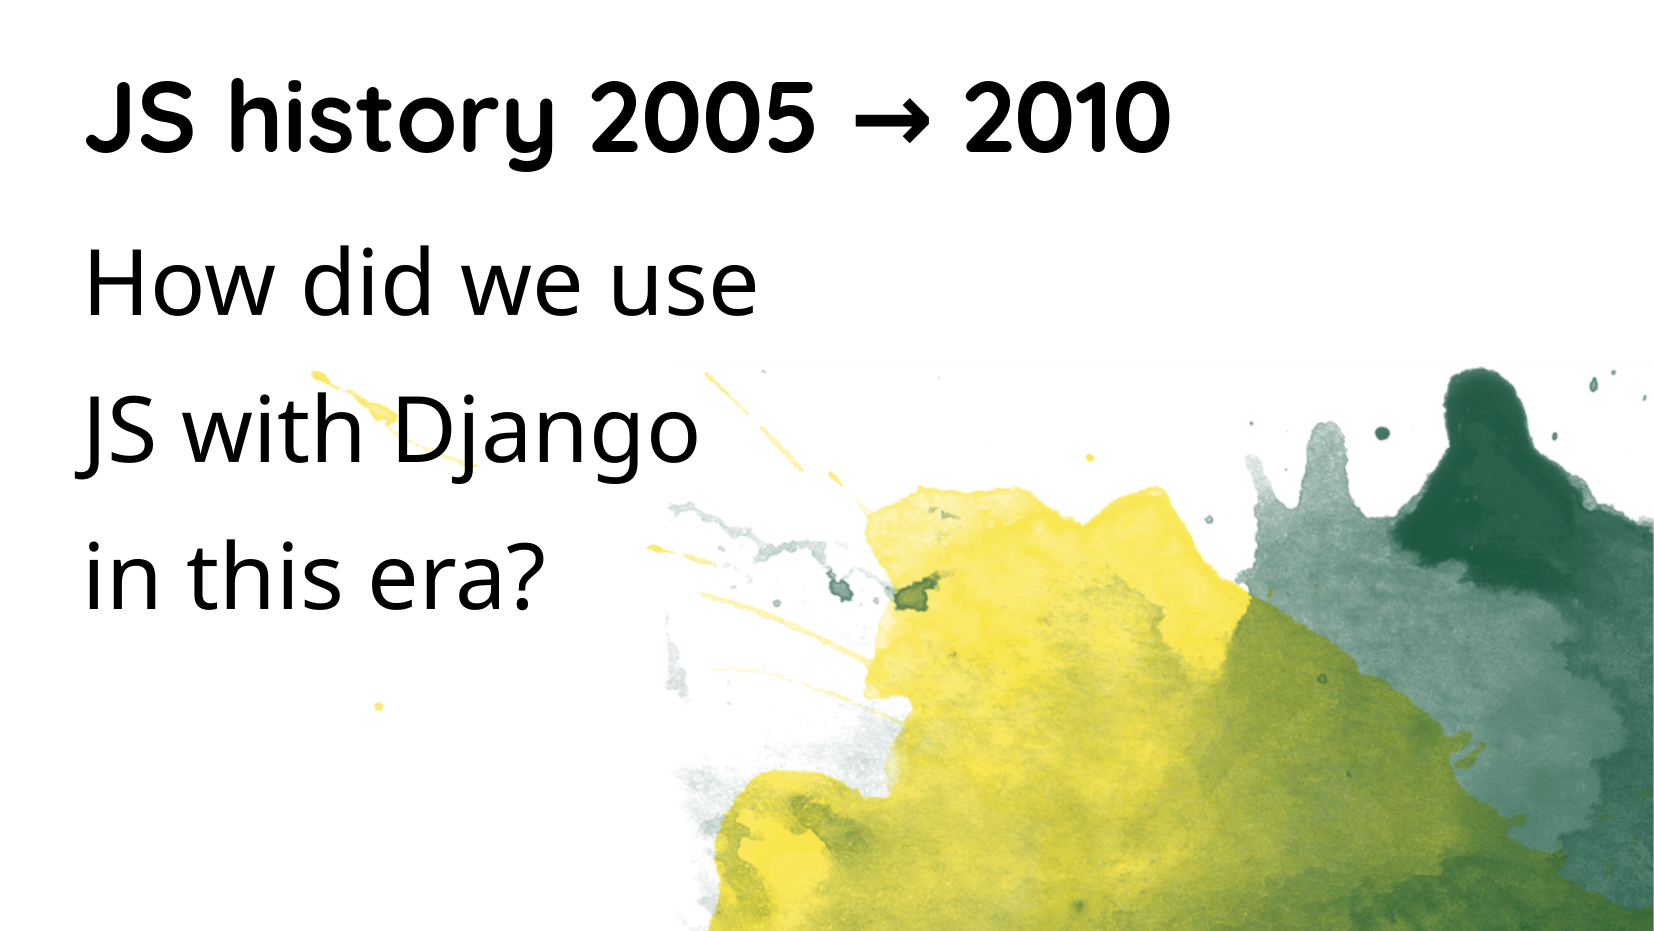

# JS history 2005 → 2010
How did we use
JS with Django
in this era?